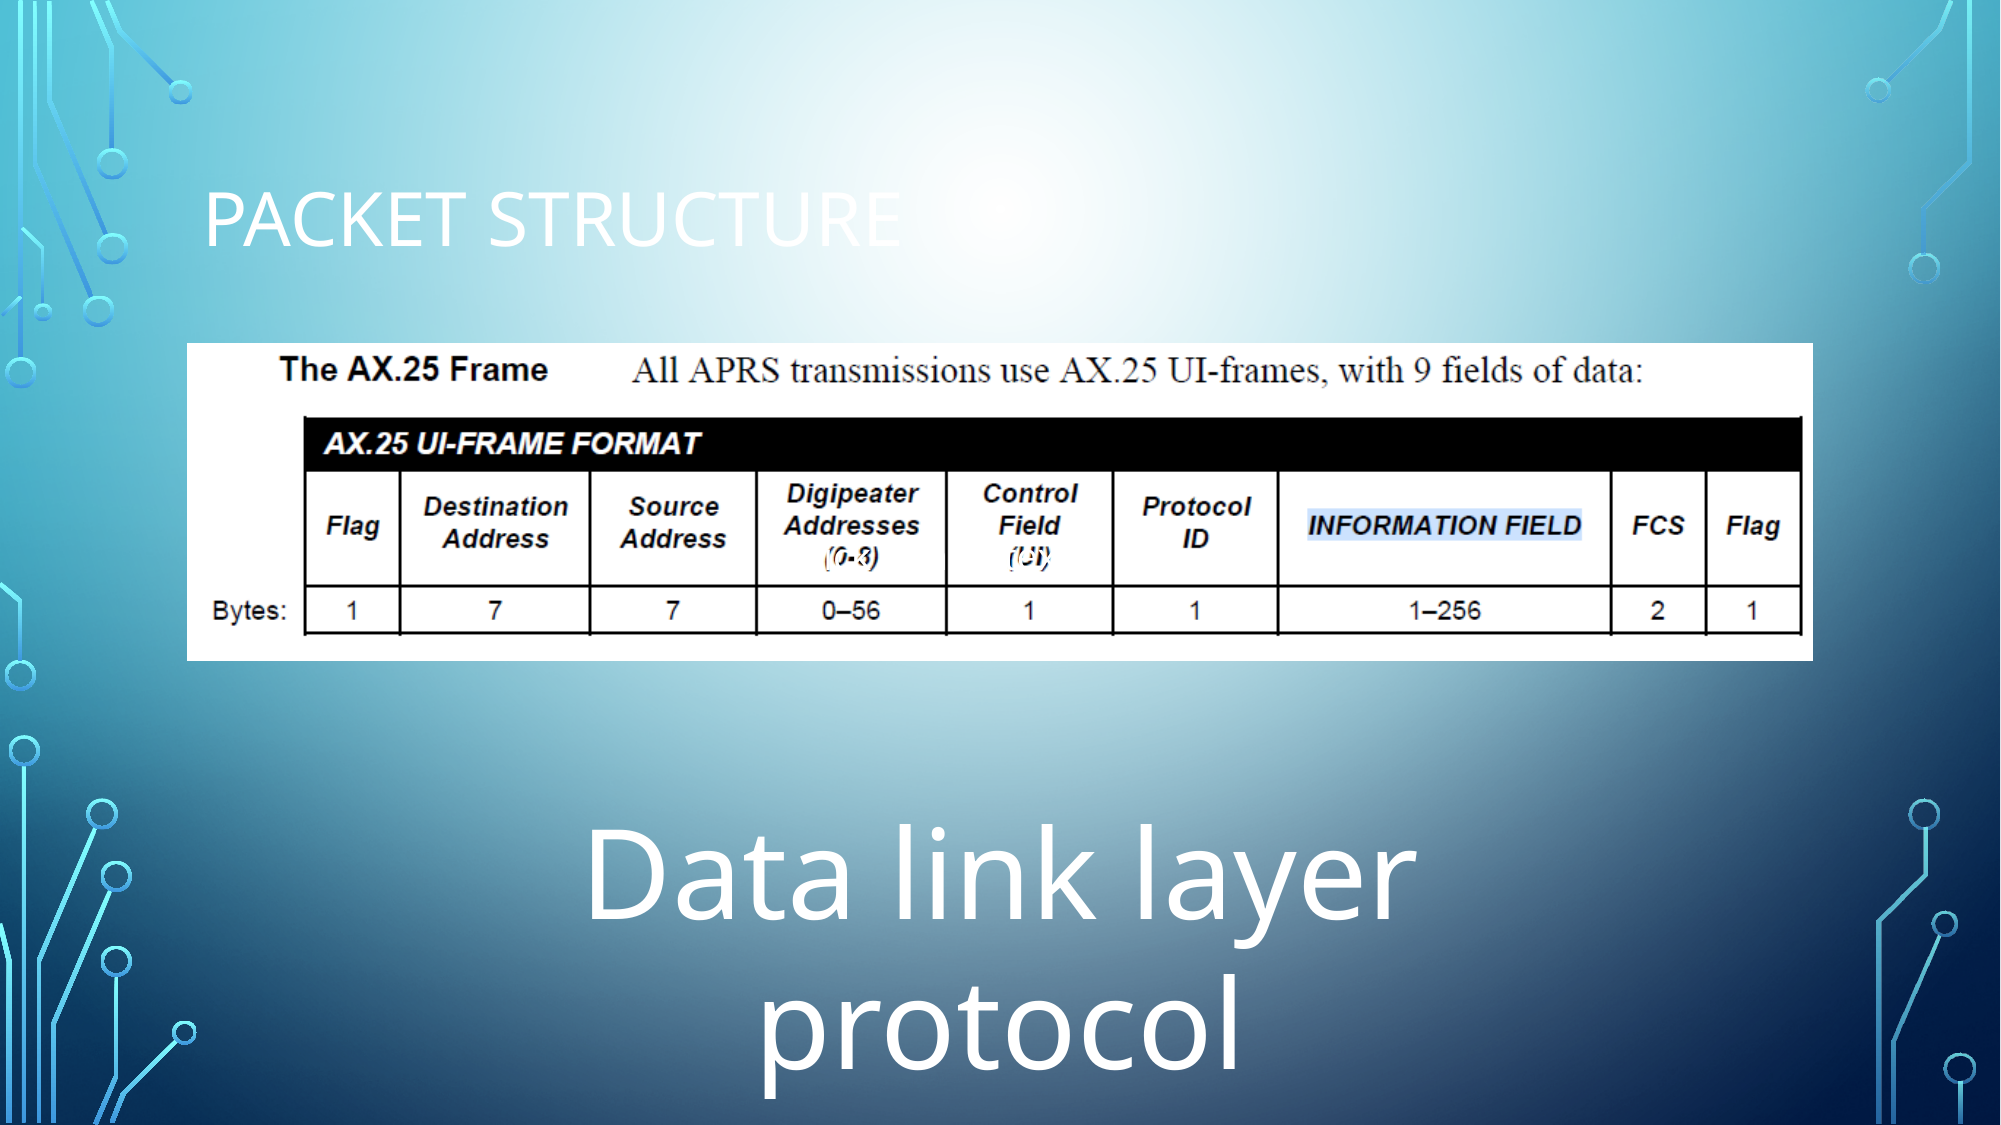

# Packet Structure
Click to add text
Data link layer protocol